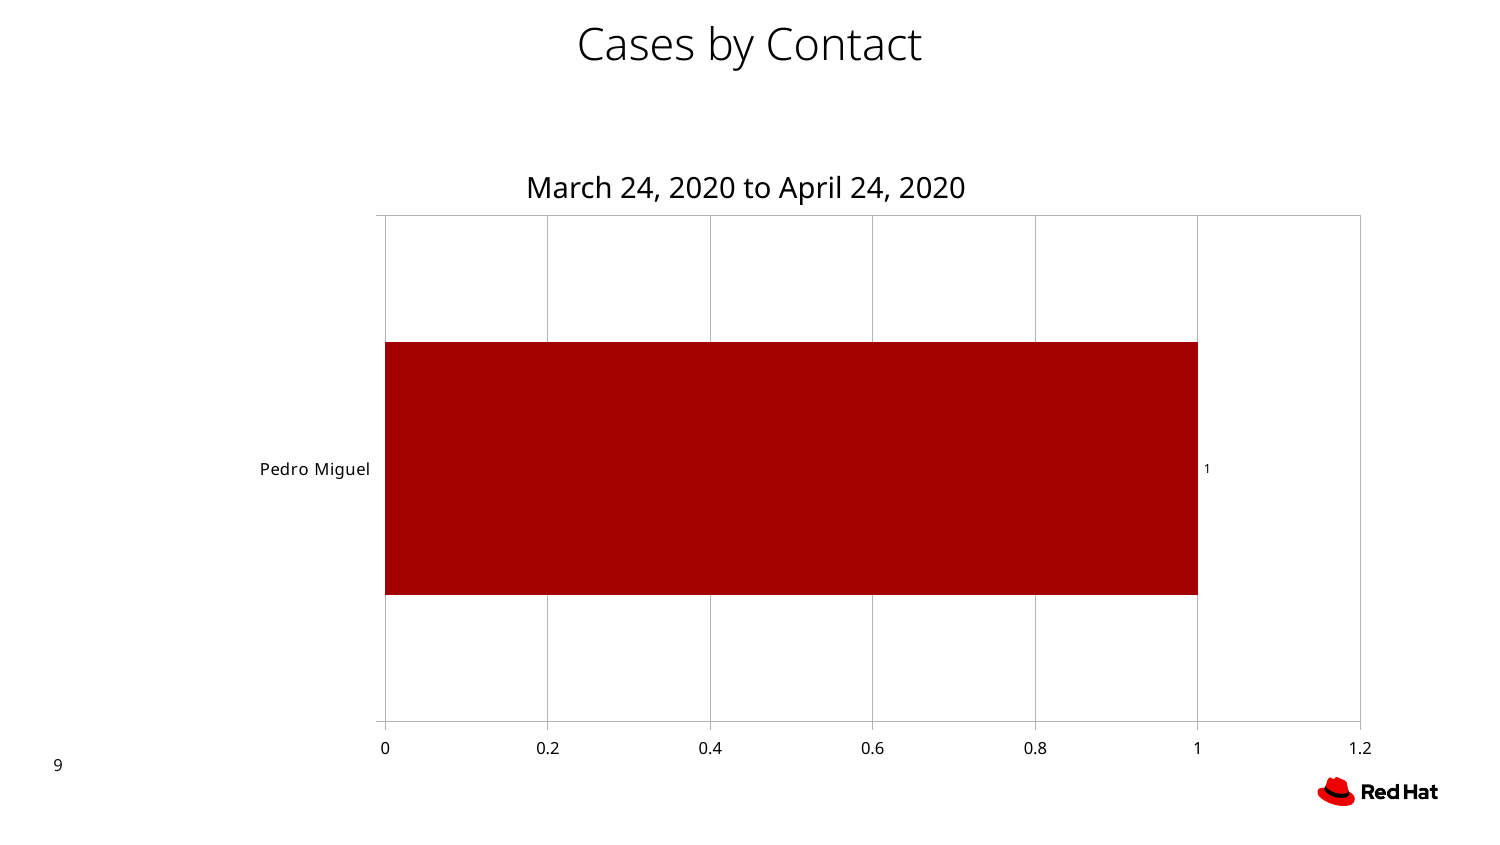

# Cases by Contact
March 24, 2020 to April 24, 2020
### Chart
| Category | Case Count |
|---|---|
| Pedro Miguel | 1.0 |9